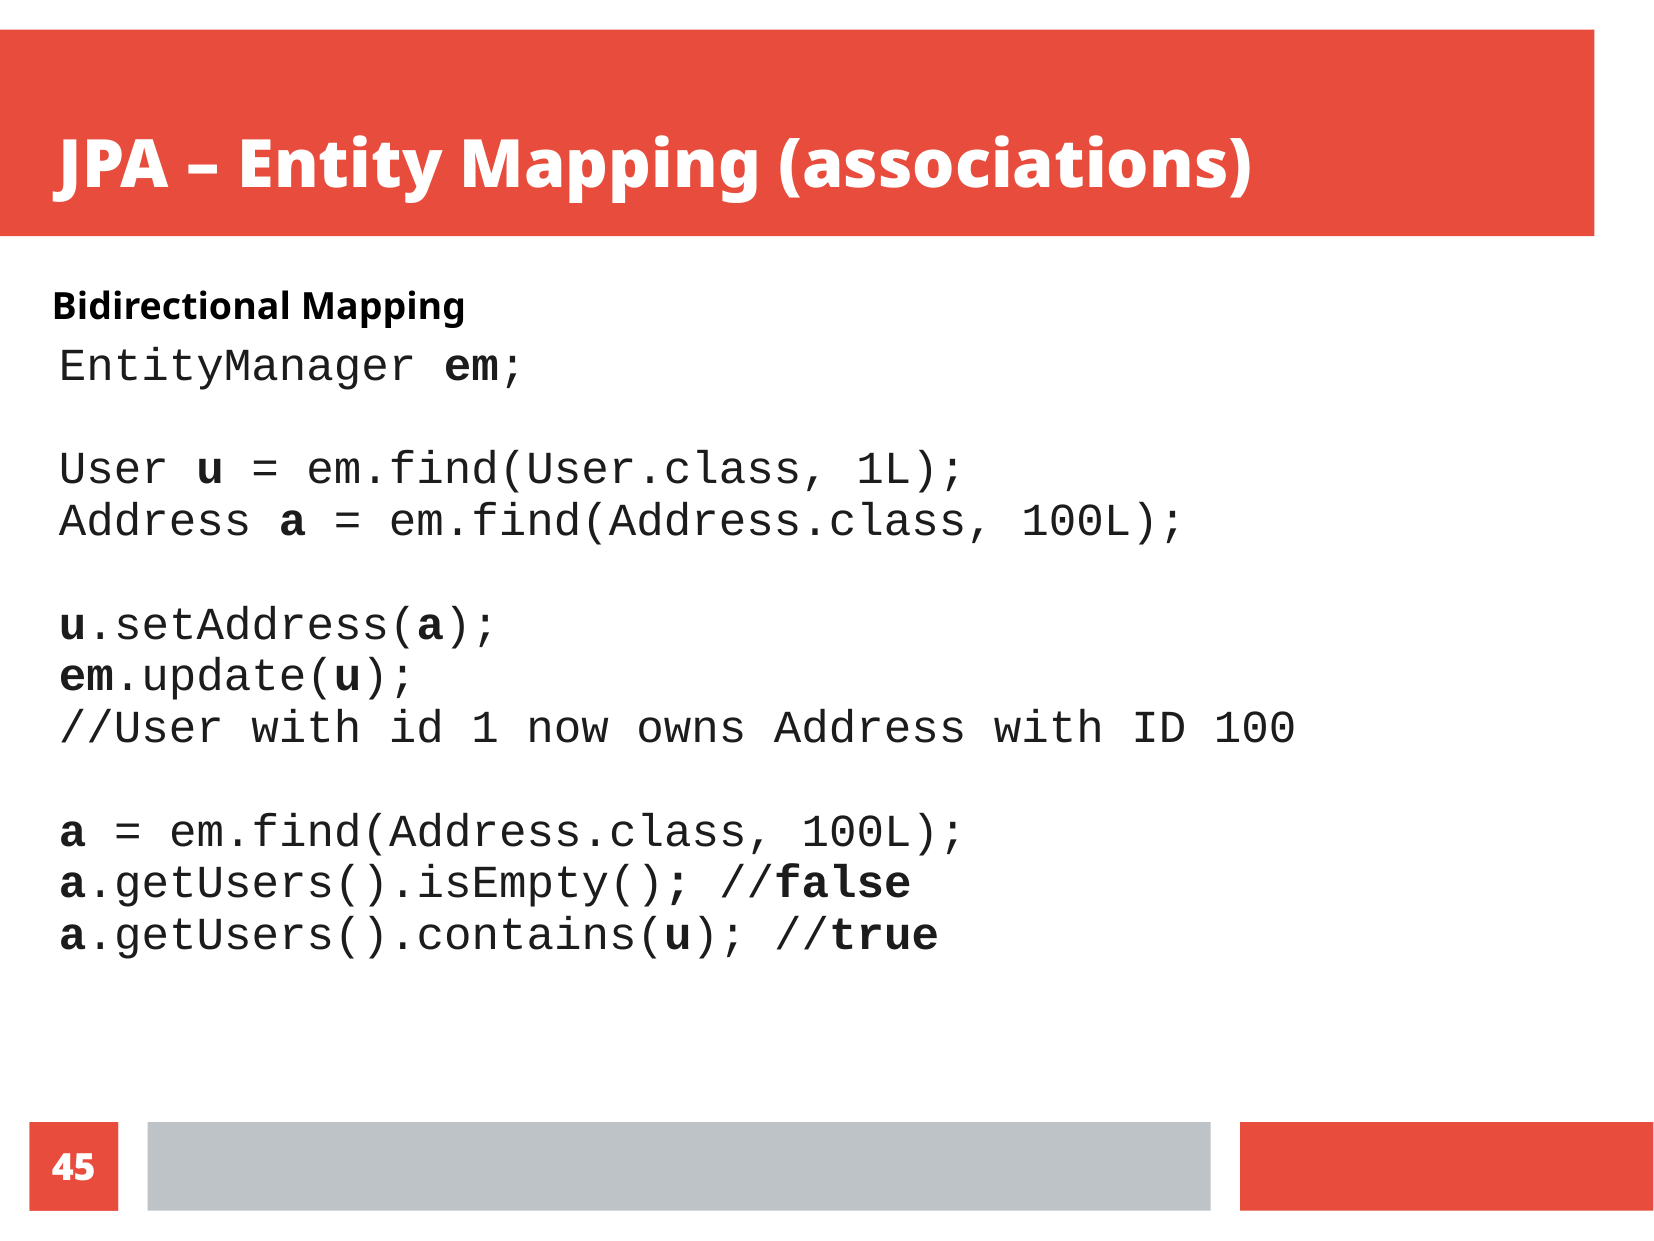

# JPA – Entity Mapping (associations)
Bidirectional Mapping
EntityManager em;
User u = em.find(User.class, 1L);
Address a = em.find(Address.class, 100L);
u.setAddress(a);
em.update(u);
//User with id 1 now owns Address with ID 100
a = em.find(Address.class, 100L);
a.getUsers().isEmpty(); //false
a.getUsers().contains(u); //true
45